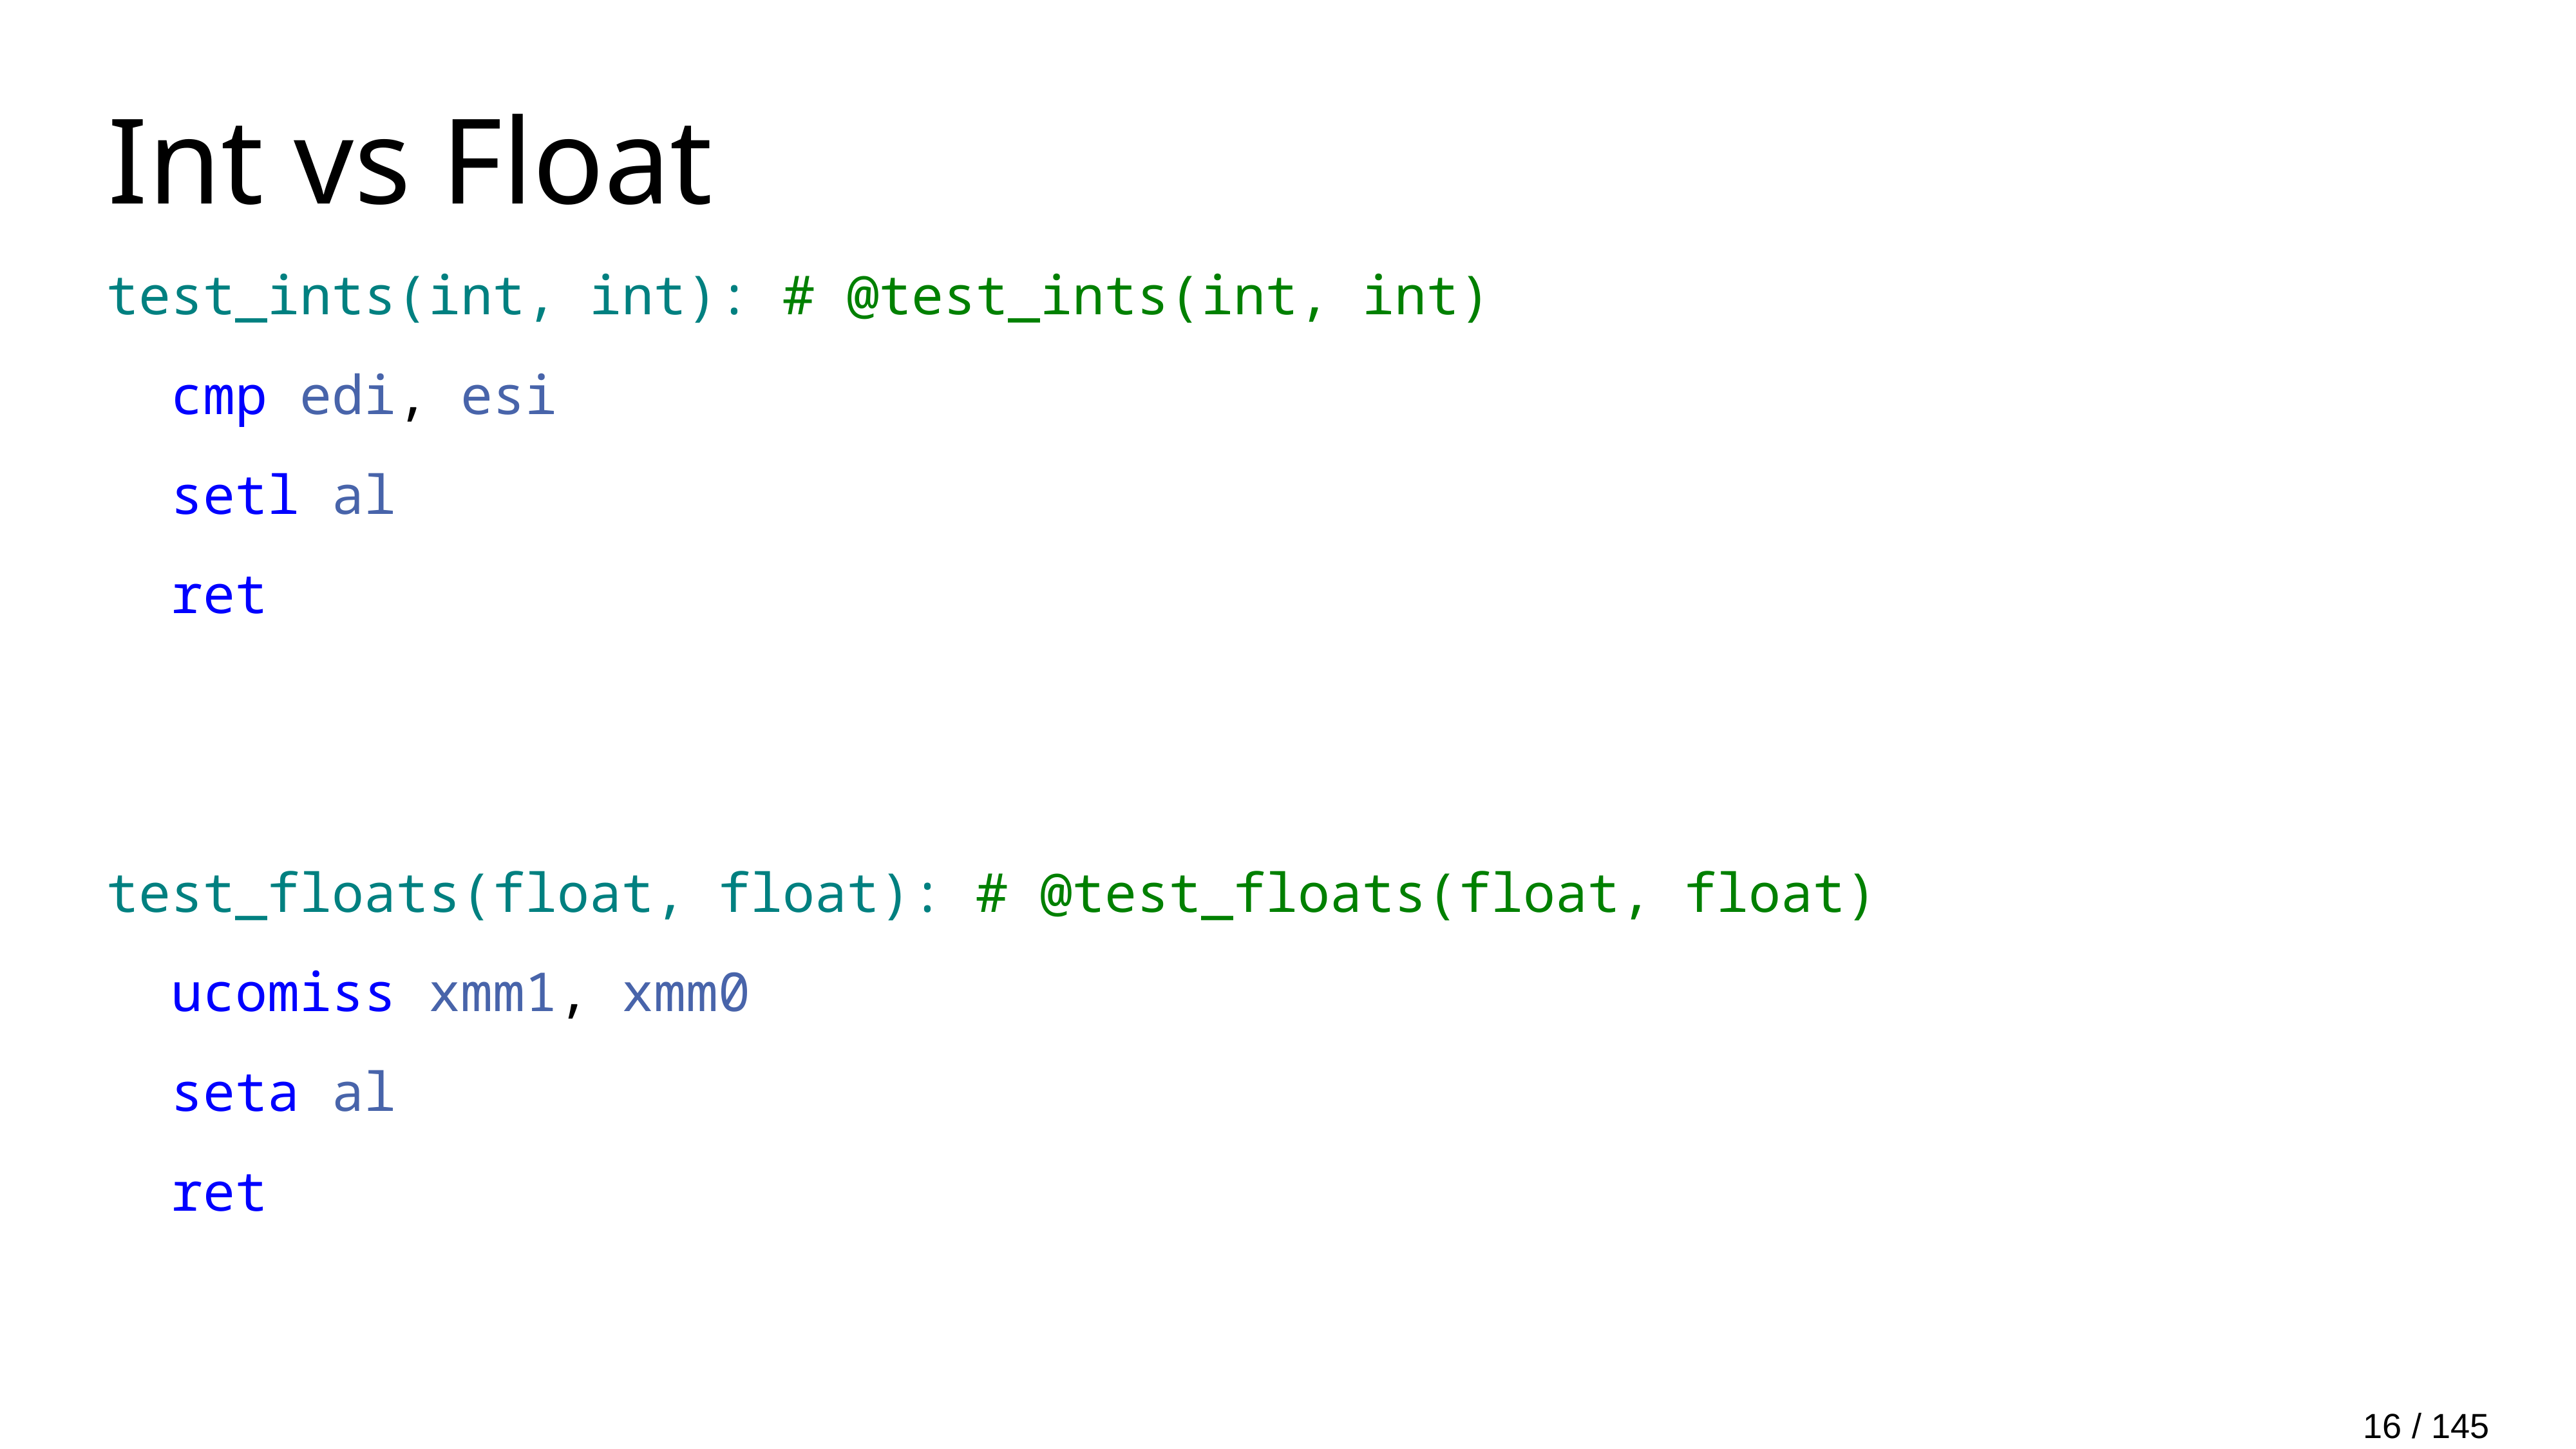

# Int vs Float
test_ints(int, int): # @test_ints(int, int)
 cmp edi, esi
 setl al
 ret
test_floats(float, float): # @test_floats(float, float)
 ucomiss xmm1, xmm0
 seta al
 ret